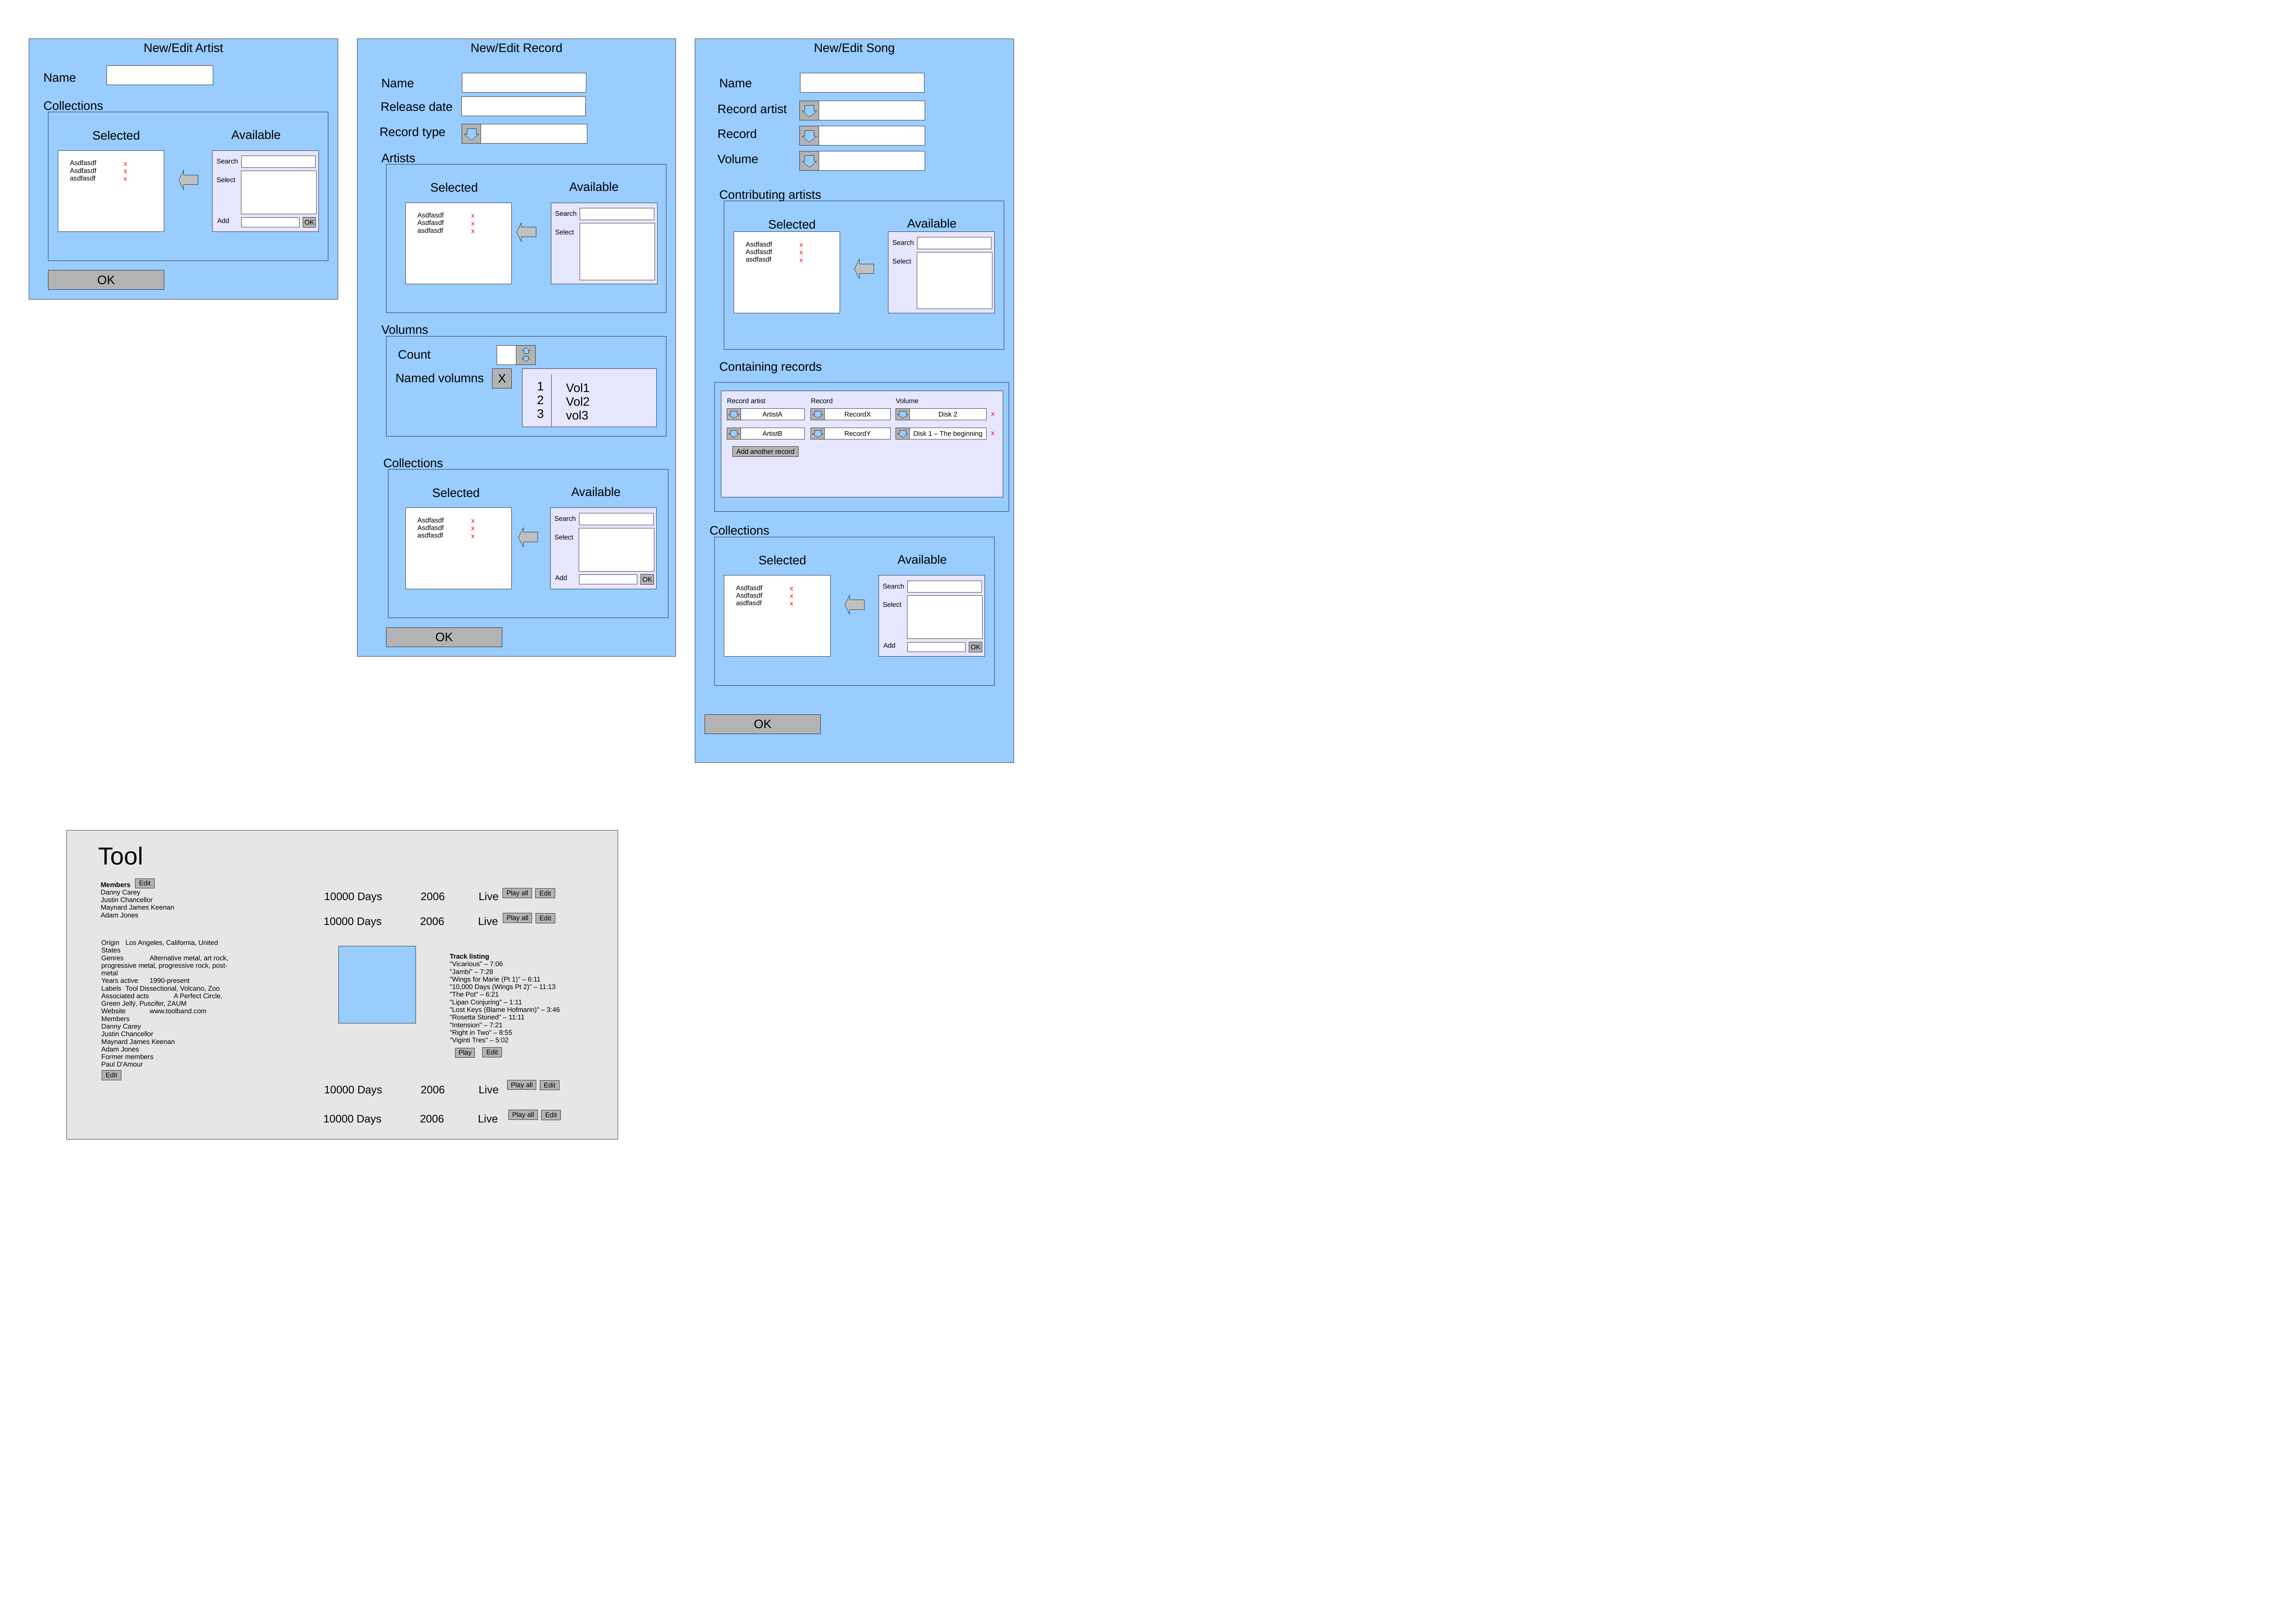

New/Edit Artist
New/Edit Record
New/Edit Song
Name
Name
Name
Collections
Release date
Record artist
Record type
Record
Available
Selected
Artists
Volume
Asdfasdf
Asdfasdf
asdfasdf
x
x
x
Search
Select
Add
OK
Available
Selected
Contributing artists
Asdfasdf
Asdfasdf
asdfasdf
x
x
x
Search
Select
Available
Selected
Asdfasdf
Asdfasdf
asdfasdf
x
x
x
Search
Select
OK
Volumns
Count
Containing records
Named volumns
X
1
2
3
Vol1
Vol2
vol3
Record artist
Record
Volume
x
ArtistA
RecordX
Disk 2
x
ArtistB
RecordY
Disk 1 – The beginning
Add another record
Collections
Available
Selected
Asdfasdf
Asdfasdf
asdfasdf
x
x
x
Search
Select
Add
OK
Collections
Available
Selected
Asdfasdf
Asdfasdf
asdfasdf
x
x
x
Search
Select
Add
OK
OK
OK
Tool
Members
Danny Carey
Justin Chancellor
Maynard James Keenan
Adam Jones
Edit
10000 Days
2006
Live
Play all
Edit
10000 Days
2006
Live
Play all
Edit
Origin 	Los Angeles, California, United States
Genres 	Alternative metal, art rock, progressive metal, progressive rock, post-metal
Years active 	1990-present
Labels 	Tool Dissectional, Volcano, Zoo
Associated acts 	A Perfect Circle, Green Jellÿ, Puscifer, ZAUM
Website 	www.toolband.com
Members
Danny Carey
Justin Chancellor
Maynard James Keenan
Adam Jones
Former members
Paul D'Amour
Track listing
"Vicarious" – 7:06
"Jambi" – 7:28
"Wings for Marie (Pt 1)" – 6:11
"10,000 Days (Wings Pt 2)" – 11:13
"The Pot" – 6:21
"Lipan Conjuring" – 1:11
"Lost Keys (Blame Hofmann)" – 3:46
"Rosetta Stoned" – 11:11
"Intension" – 7:21
"Right in Two" – 8:55
"Viginti Tres" – 5:02
Edit
Play
Edit
Play all
Edit
10000 Days
2006
Live
Play all
10000 Days
2006
Live
Edit